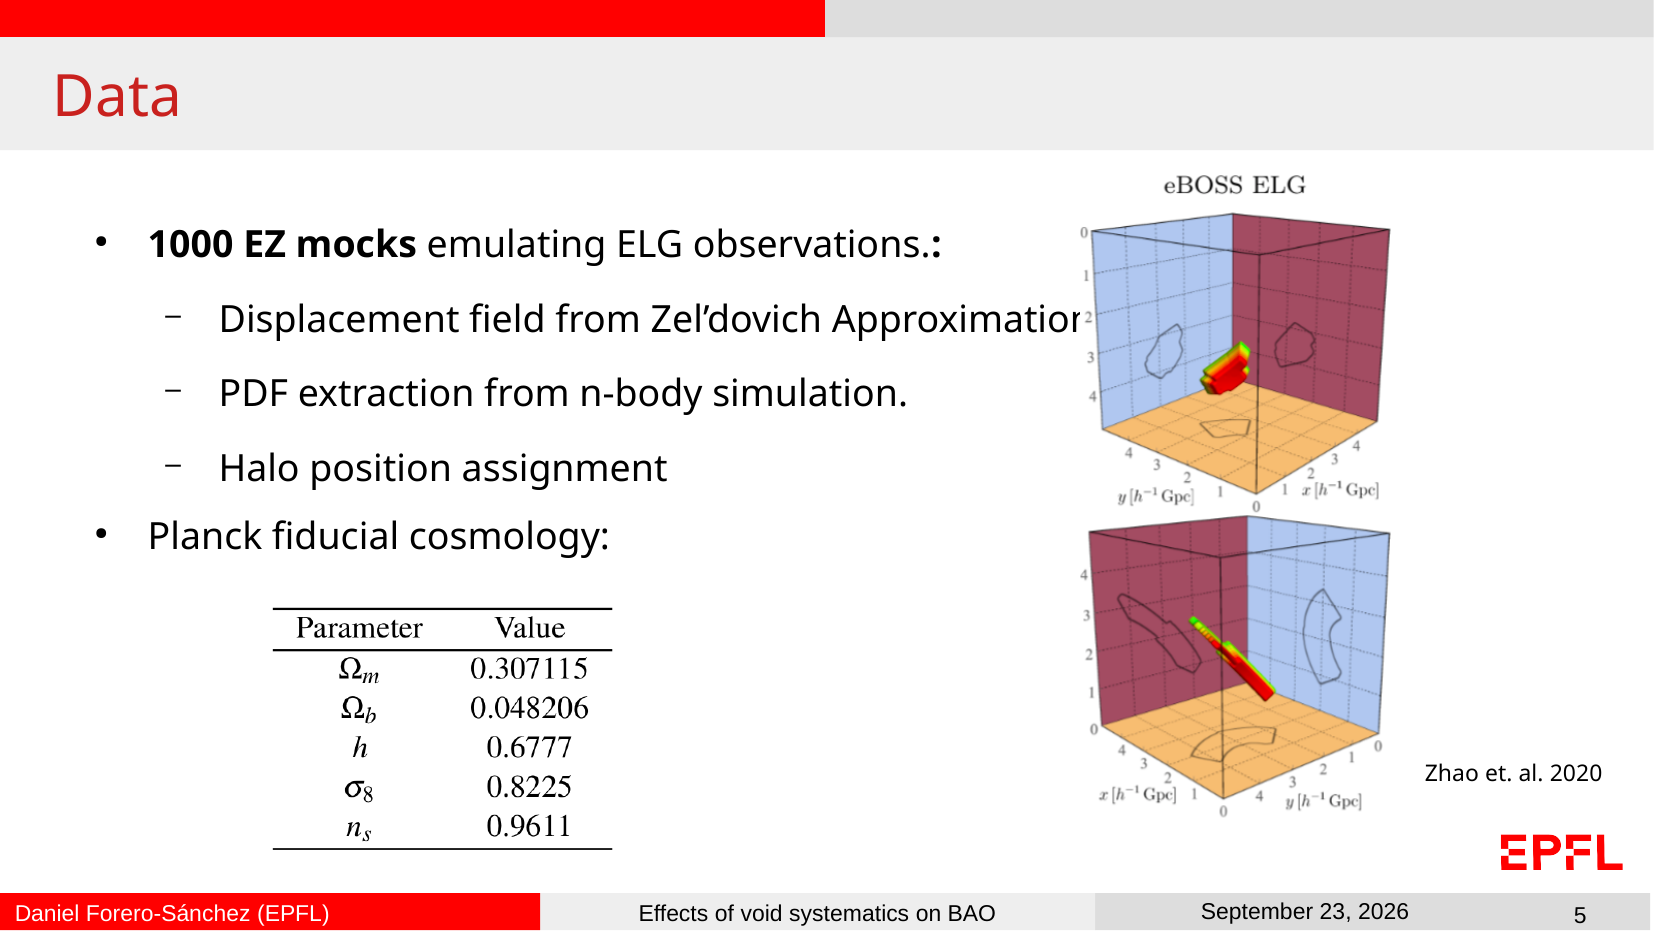

# Data
1000 EZ mocks emulating ELG observations.:
Displacement field from Zel’dovich Approximation
PDF extraction from n-body simulation.
Halo position assignment
Planck fiducial cosmology:
Zhao et. al. 2020
Effects of void systematics on BAO
5